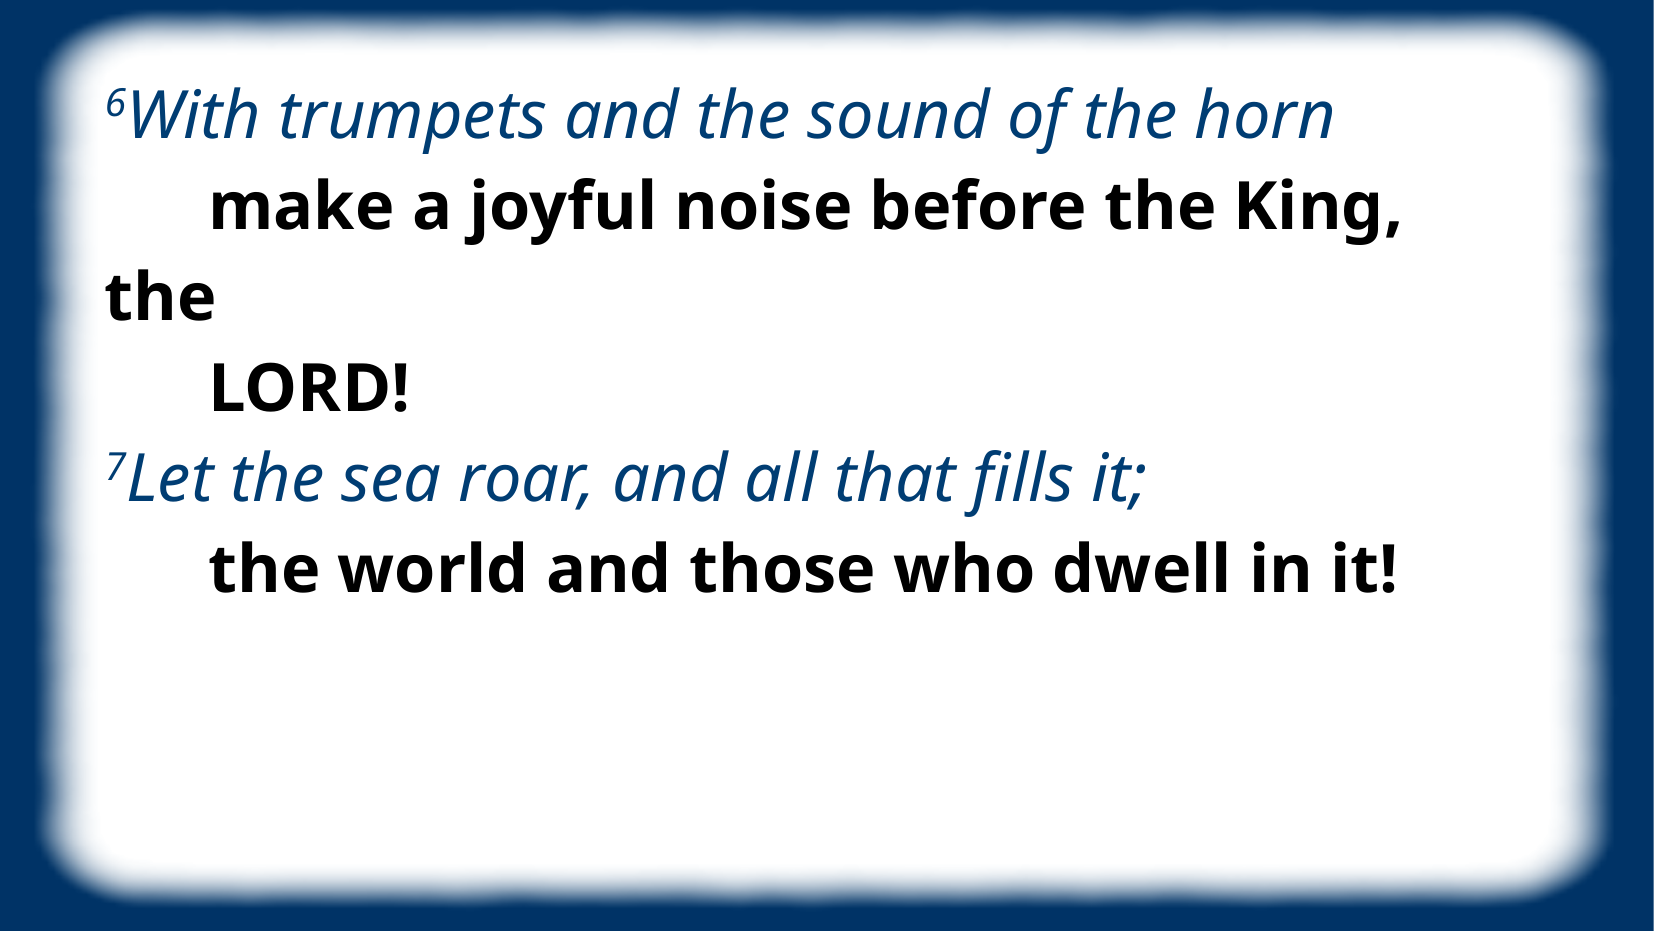

6With trumpets and the sound of the horn
 make a joyful noise before the King, the
 LORD!
7Let the sea roar, and all that fills it;
 the world and those who dwell in it!